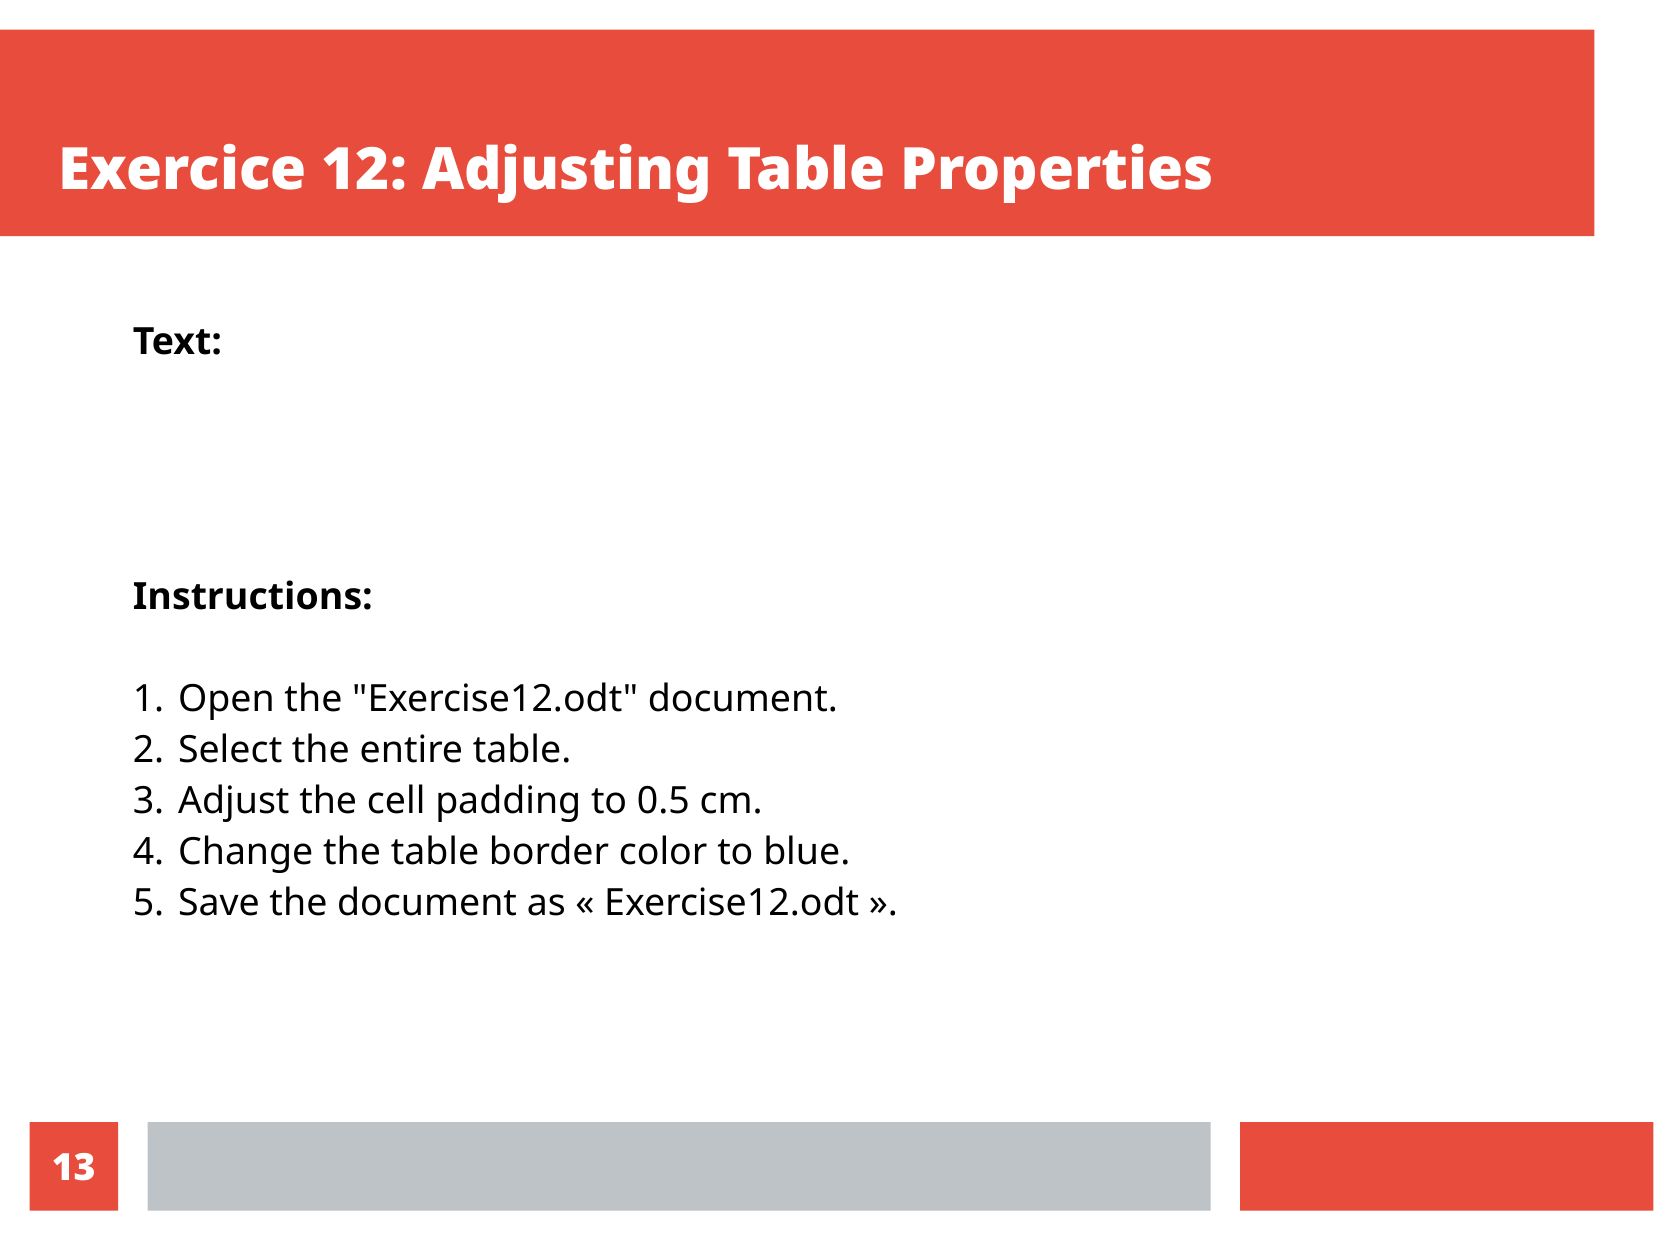

# Exercice 12: Adjusting Table Properties
Text:
Instructions:
 Open the "Exercise12.odt" document.
 Select the entire table.
 Adjust the cell padding to 0.5 cm.
 Change the table border color to blue.
 Save the document as « Exercise12.odt ».
13